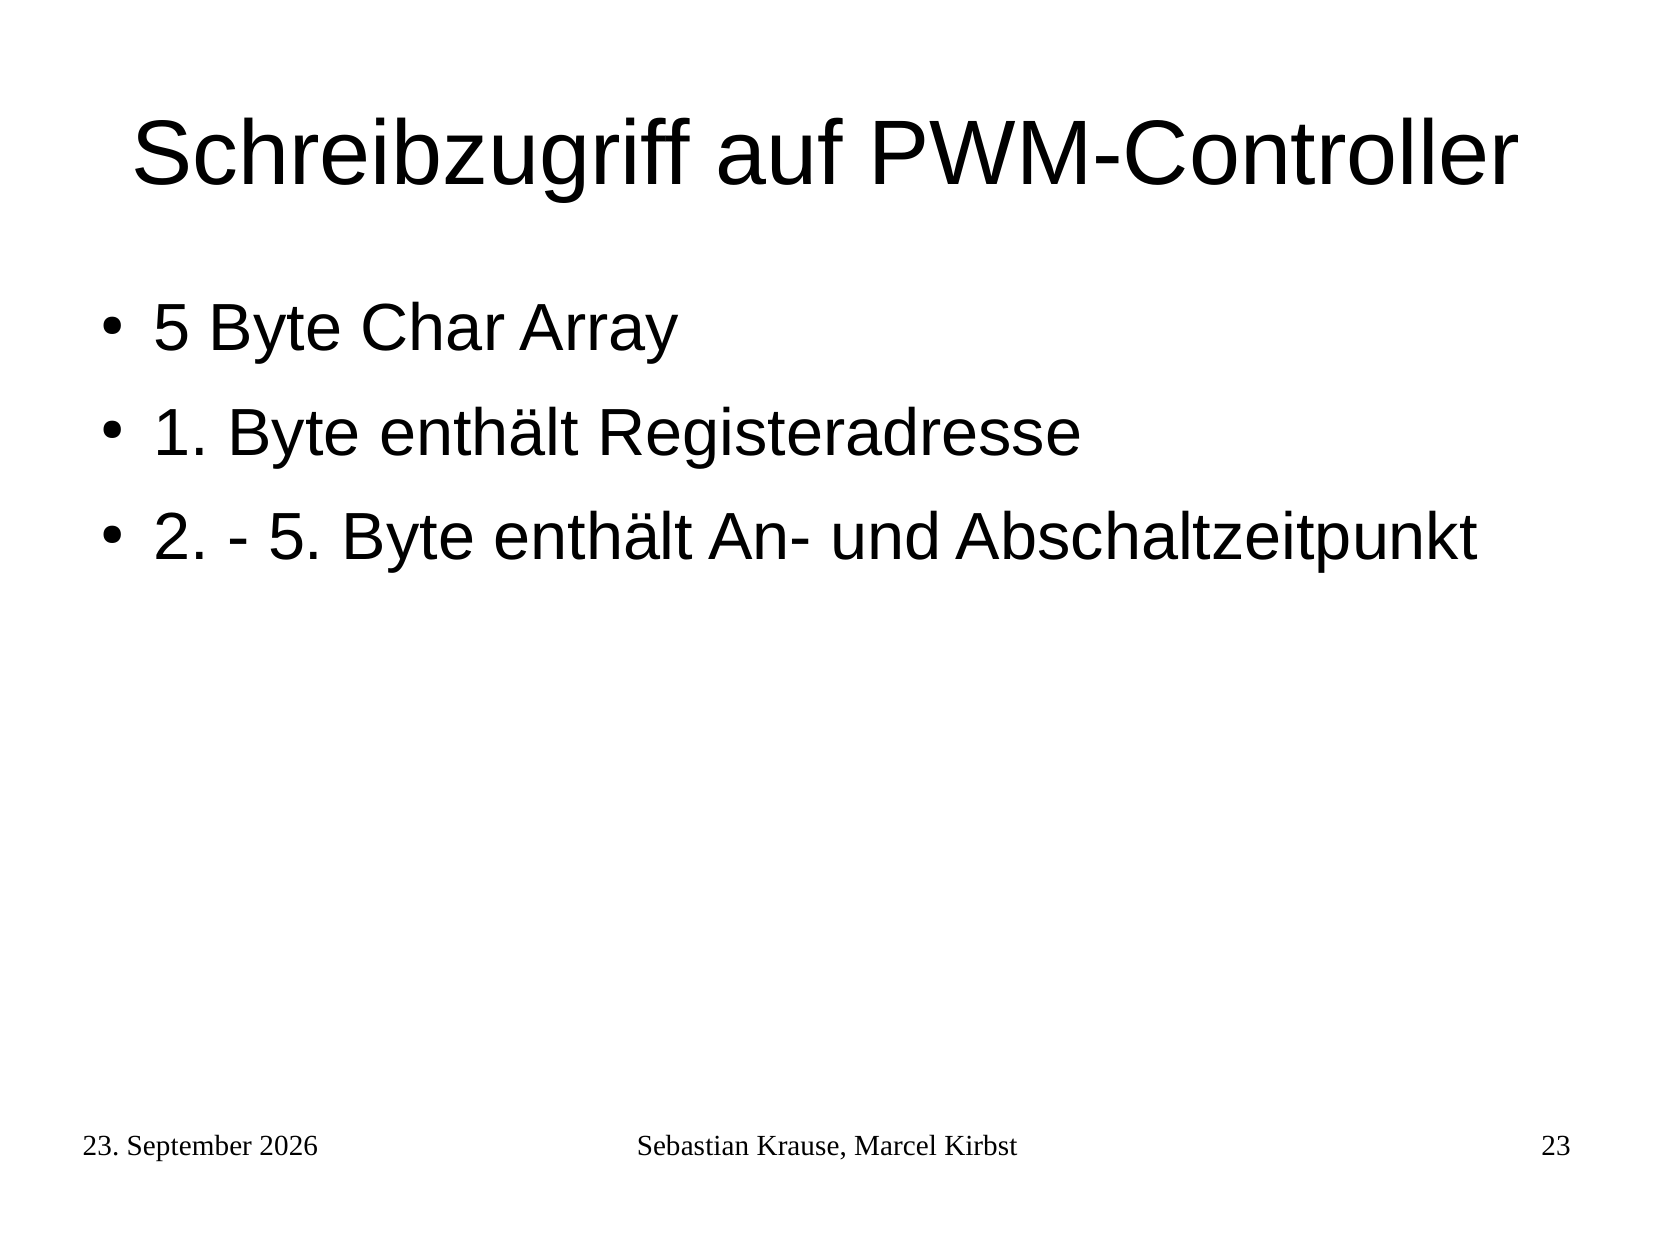

# Schreibzugriff auf PWM-Controller
5 Byte Char Array
1. Byte enthält Registeradresse
2. - 5. Byte enthält An- und Abschaltzeitpunkt
Sebastian Krause, Marcel Kirbst
23